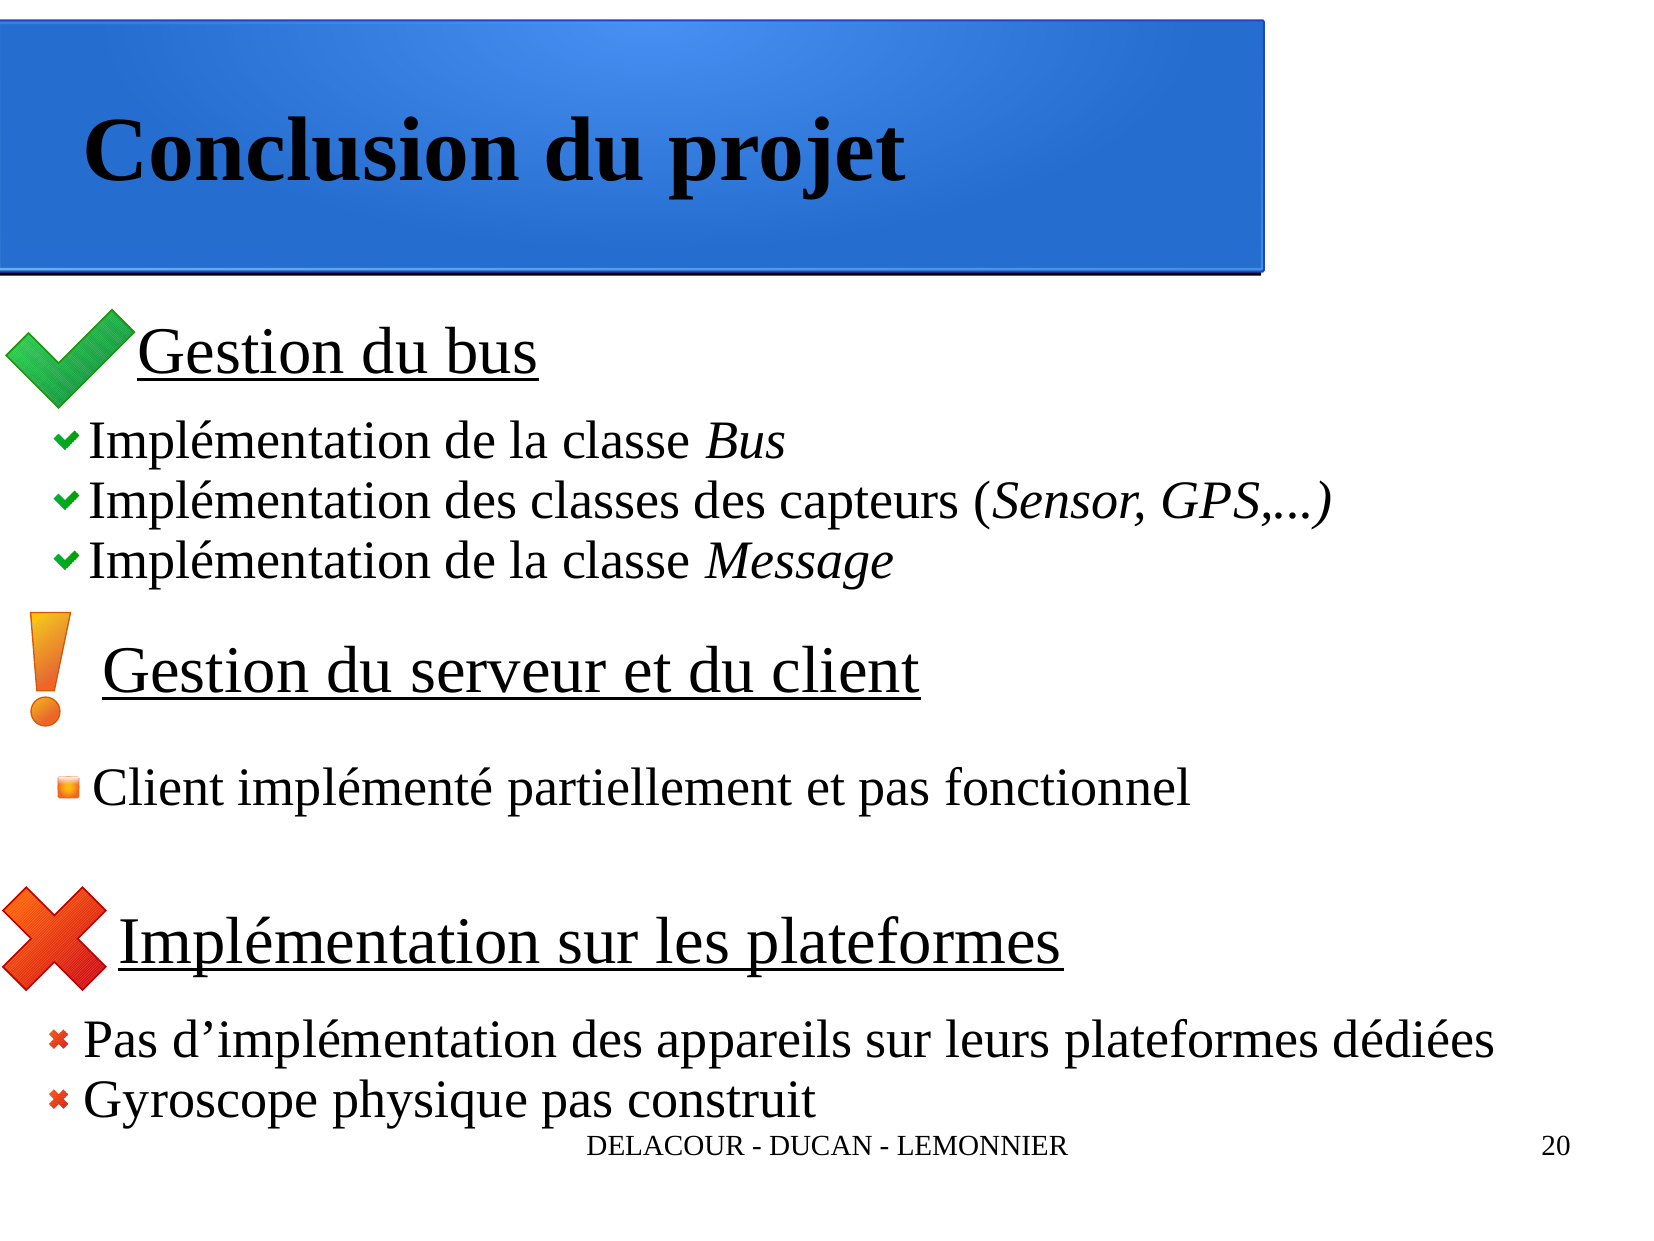

# Conclusion du projet
Gestion du bus
Implémentation de la classe Bus
Implémentation des classes des capteurs (Sensor, GPS,...)
Implémentation de la classe Message
Gestion du serveur et du client
Client implémenté partiellement et pas fonctionnel
Implémentation sur les plateformes
Pas d’implémentation des appareils sur leurs plateformes dédiées
Gyroscope physique pas construit
DELACOUR - DUCAN - LEMONNIER
20